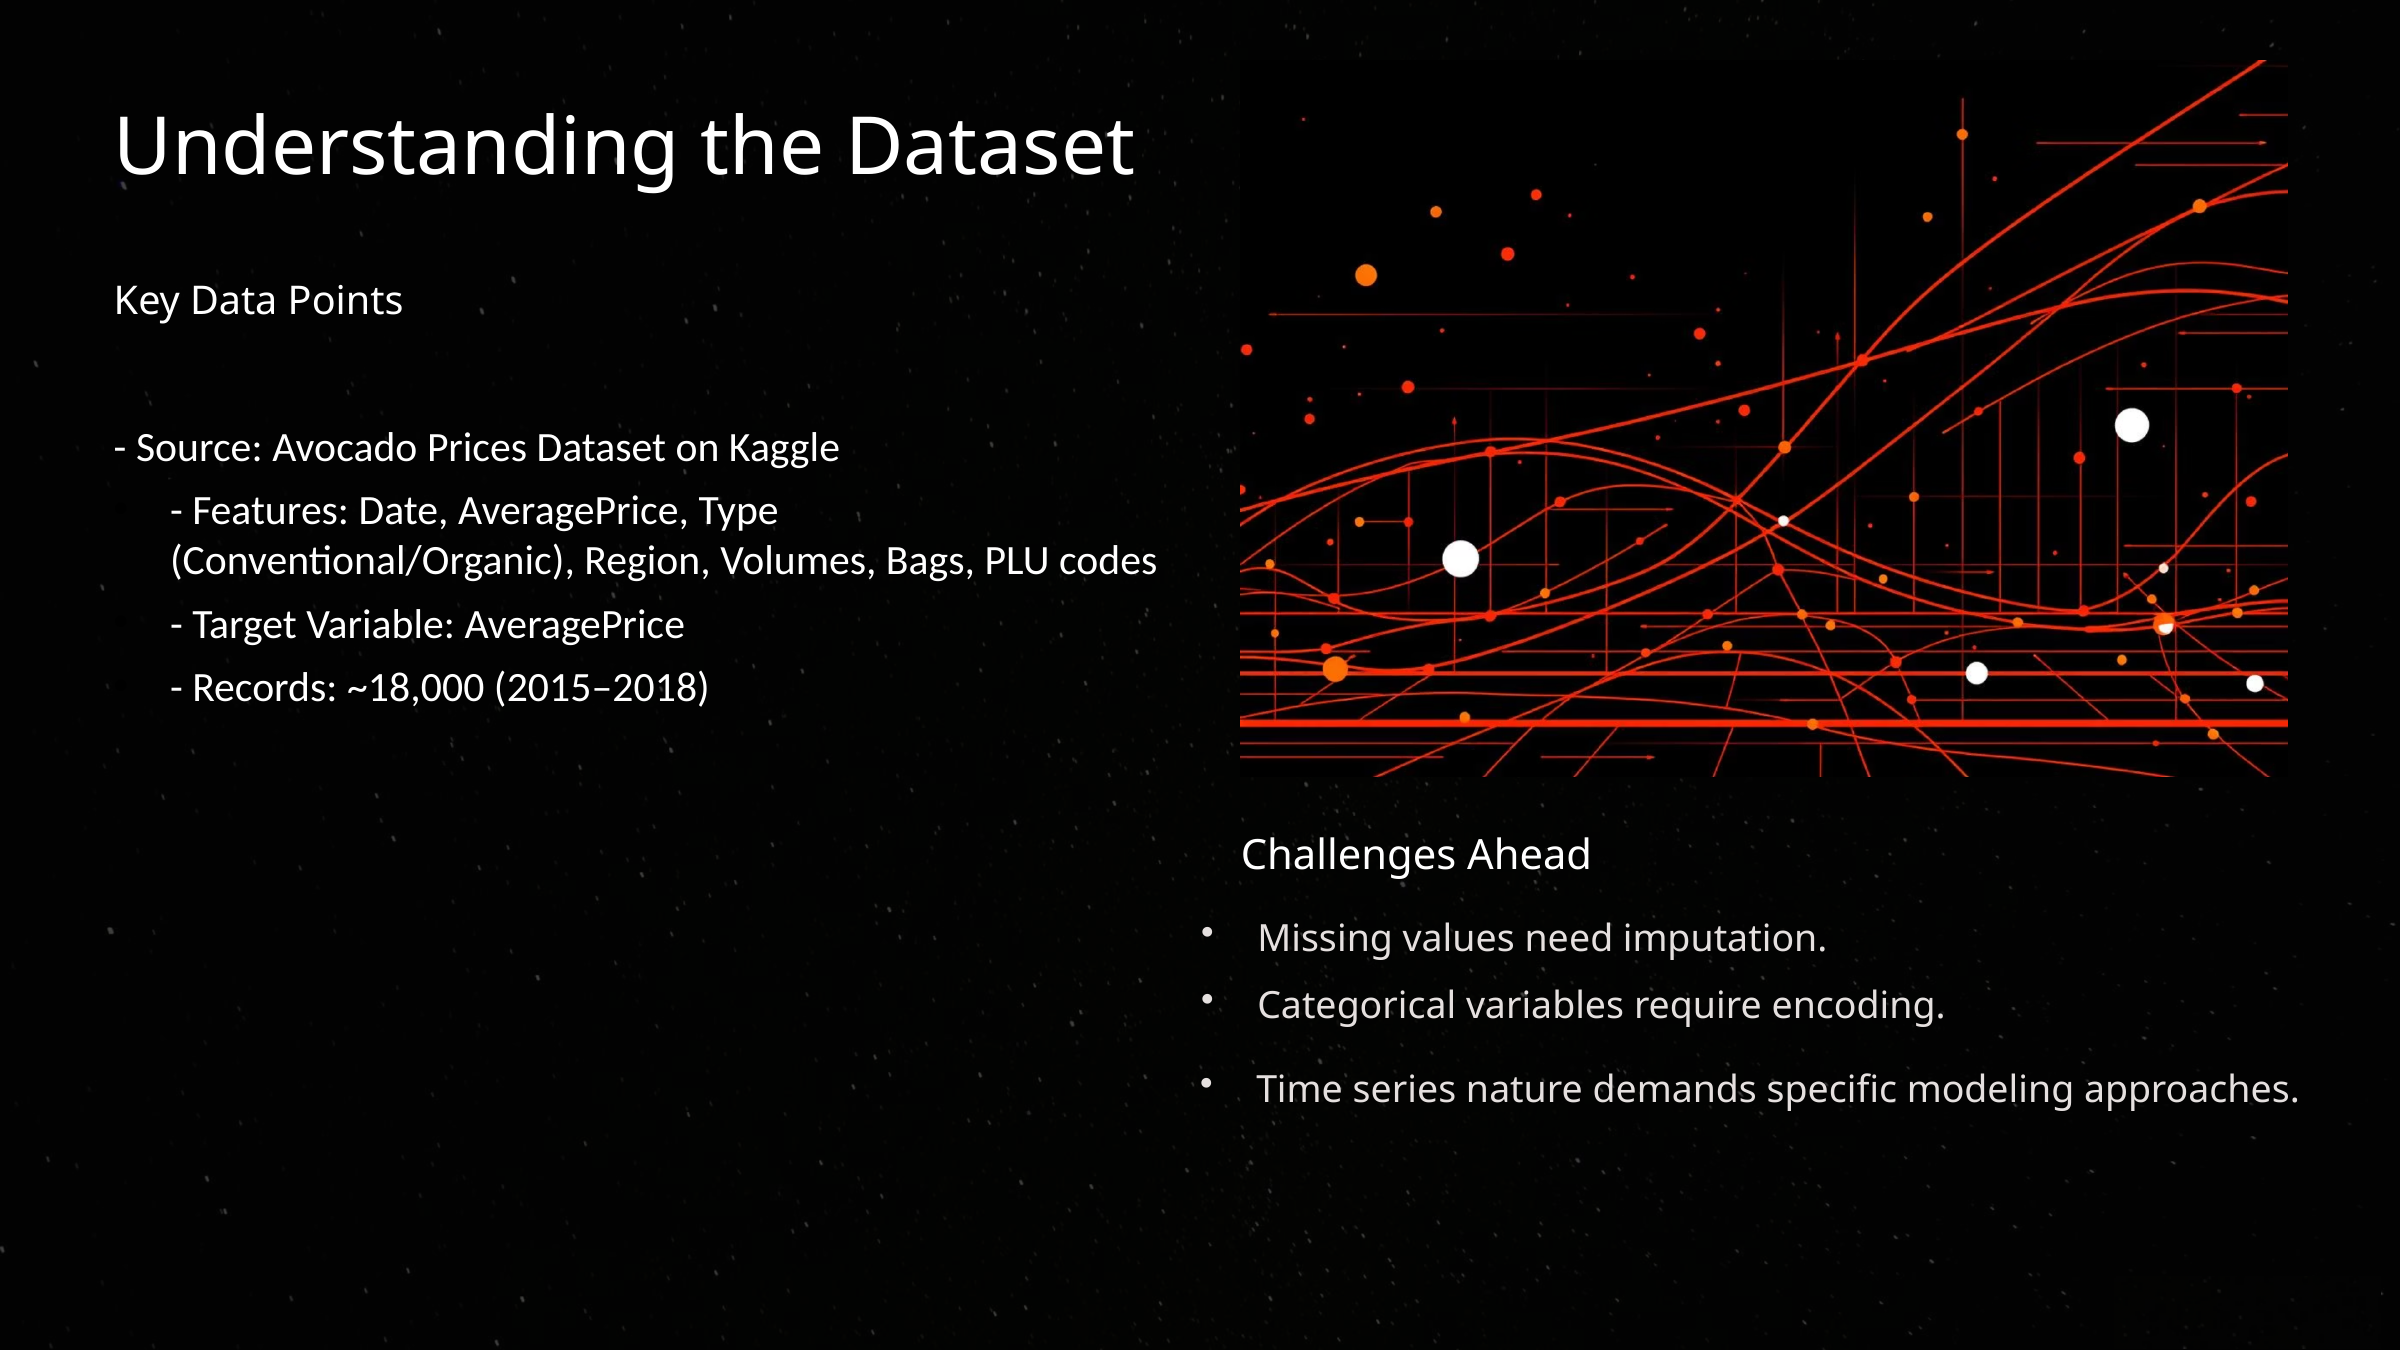

Understanding the Dataset
Key Data Points
- Source: Avocado Prices Dataset on Kaggle
- Features: Date, AveragePrice, Type (Conventional/Organic), Region, Volumes, Bags, PLU codes
- Target Variable: AveragePrice
- Records: ~18,000 (2015–2018)
Challenges Ahead
Missing values need imputation.
Categorical variables require encoding.
Time series nature demands specific modeling approaches.